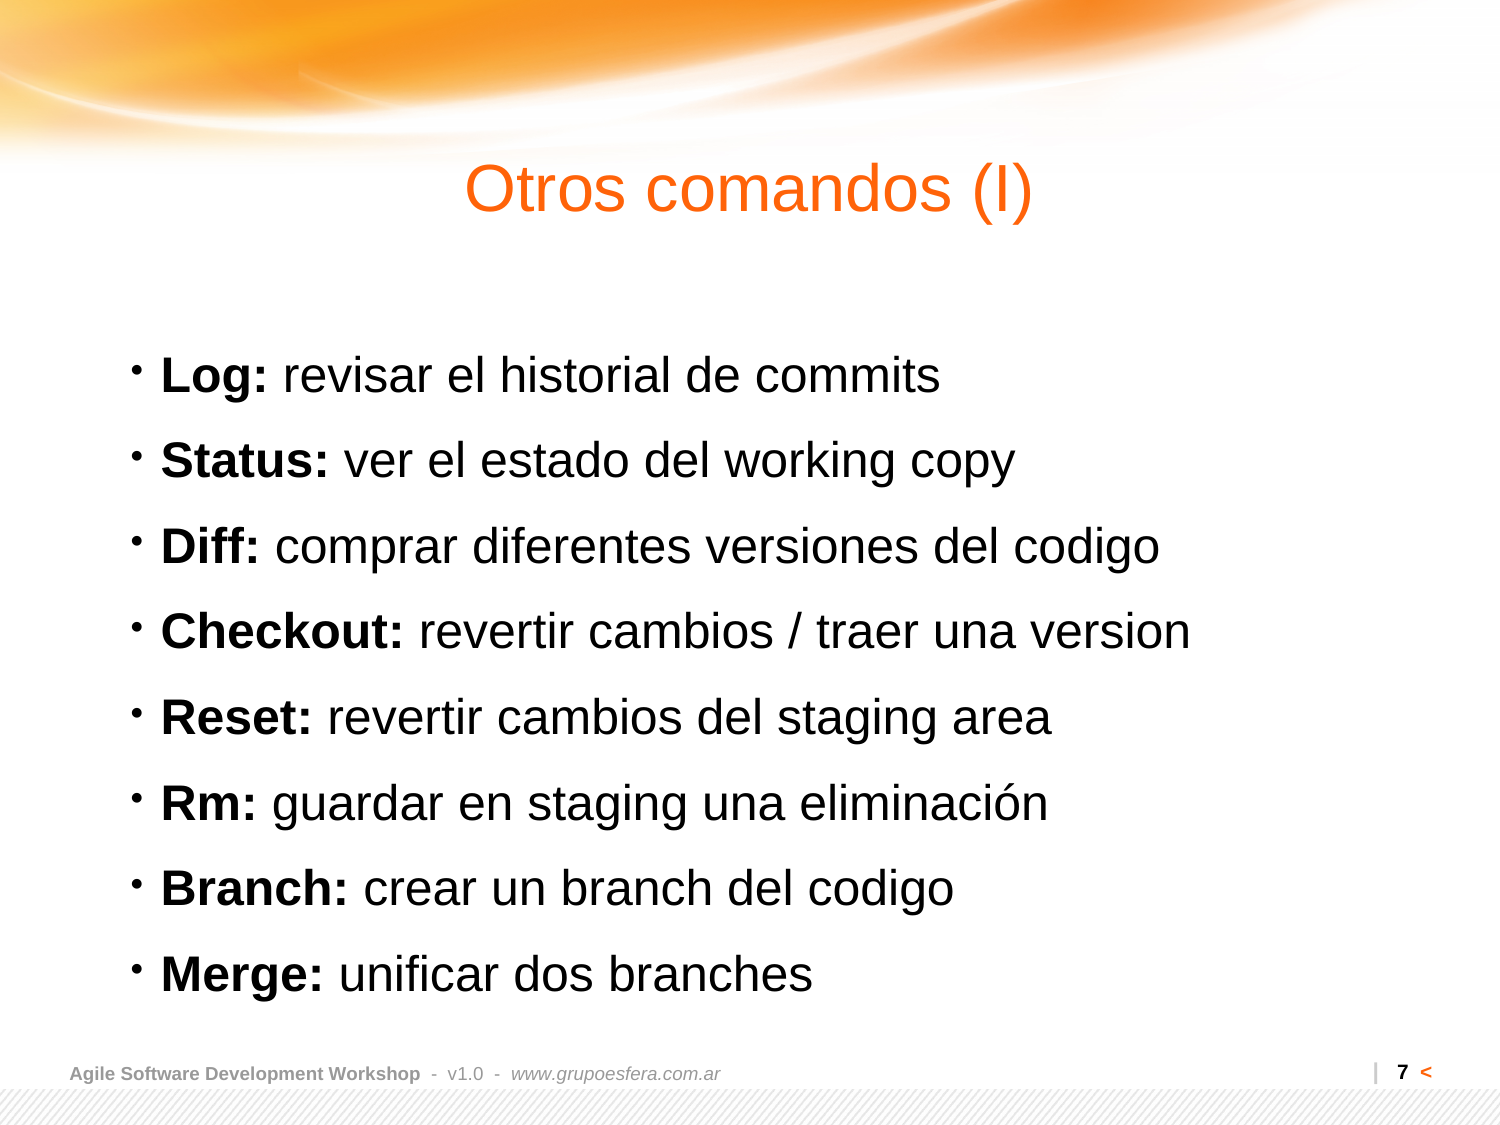

# Otros comandos (I)
Log: revisar el historial de commits
Status: ver el estado del working copy
Diff: comprar diferentes versiones del codigo
Checkout: revertir cambios / traer una version
Reset: revertir cambios del staging area
Rm: guardar en staging una eliminación
Branch: crear un branch del codigo
Merge: unificar dos branches